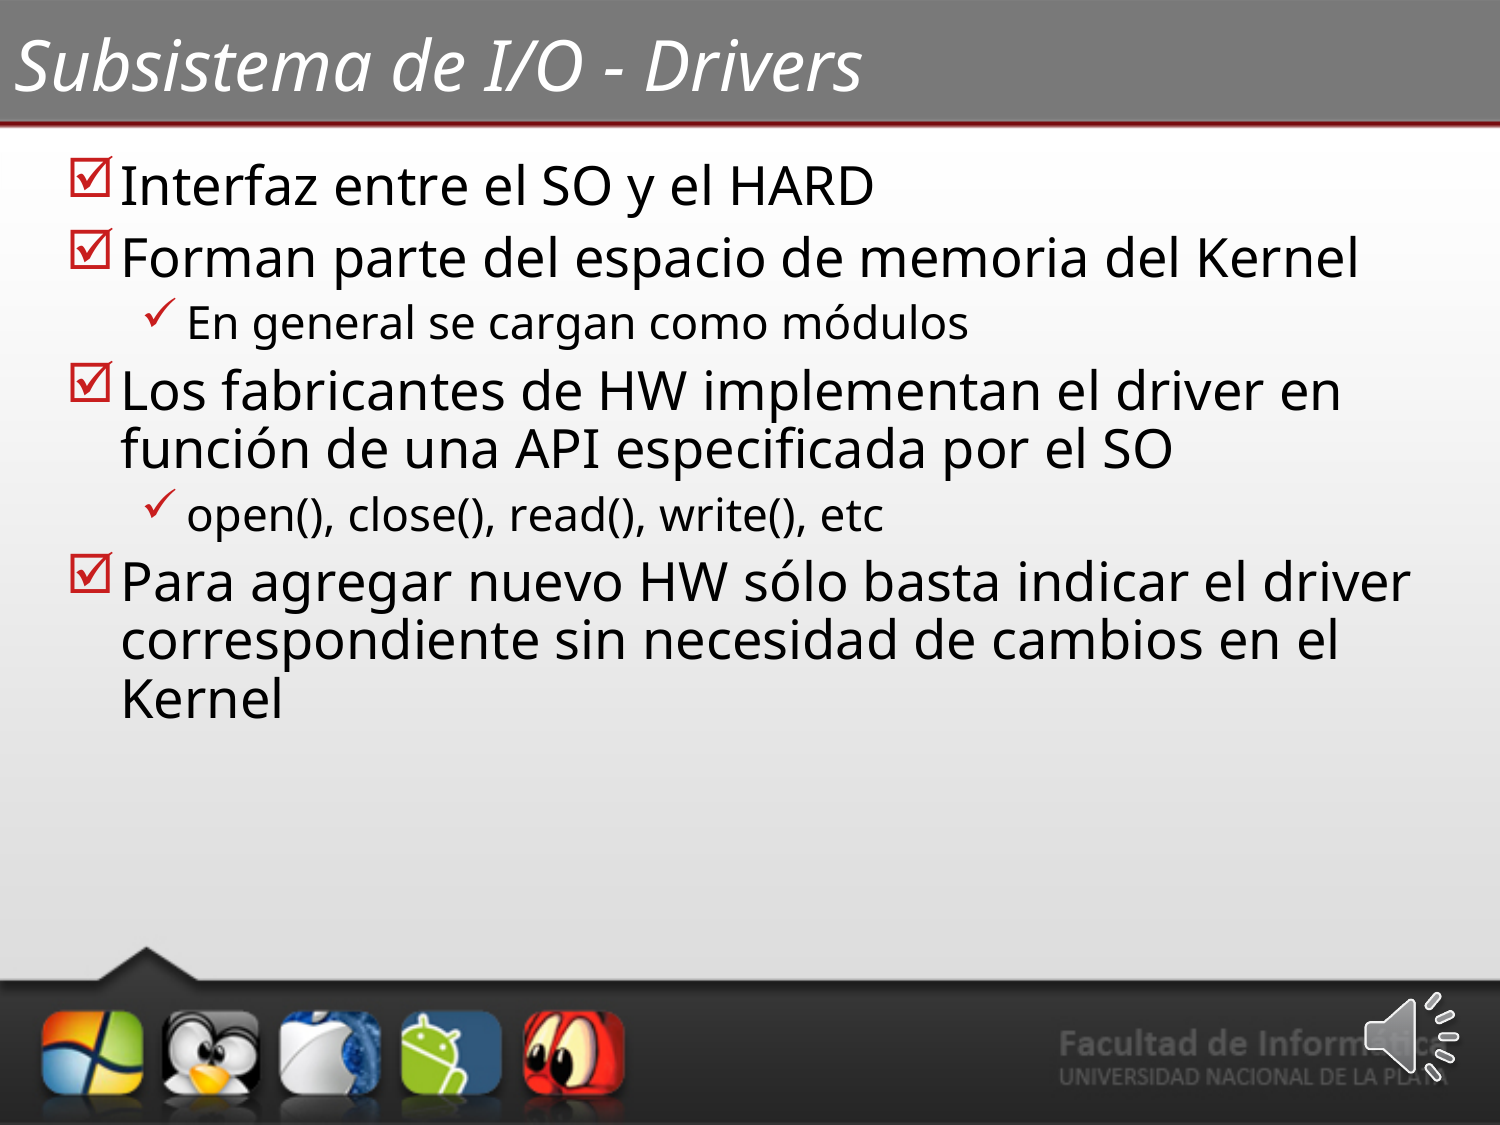

Subsistema de I/O - Drivers
Interfaz entre el SO y el HARD
Forman parte del espacio de memoria del Kernel
En general se cargan como módulos
Los fabricantes de HW implementan el driver en función de una API especificada por el SO
open(), close(), read(), write(), etc
Para agregar nuevo HW sólo basta indicar el driver correspondiente sin necesidad de cambios en el Kernel